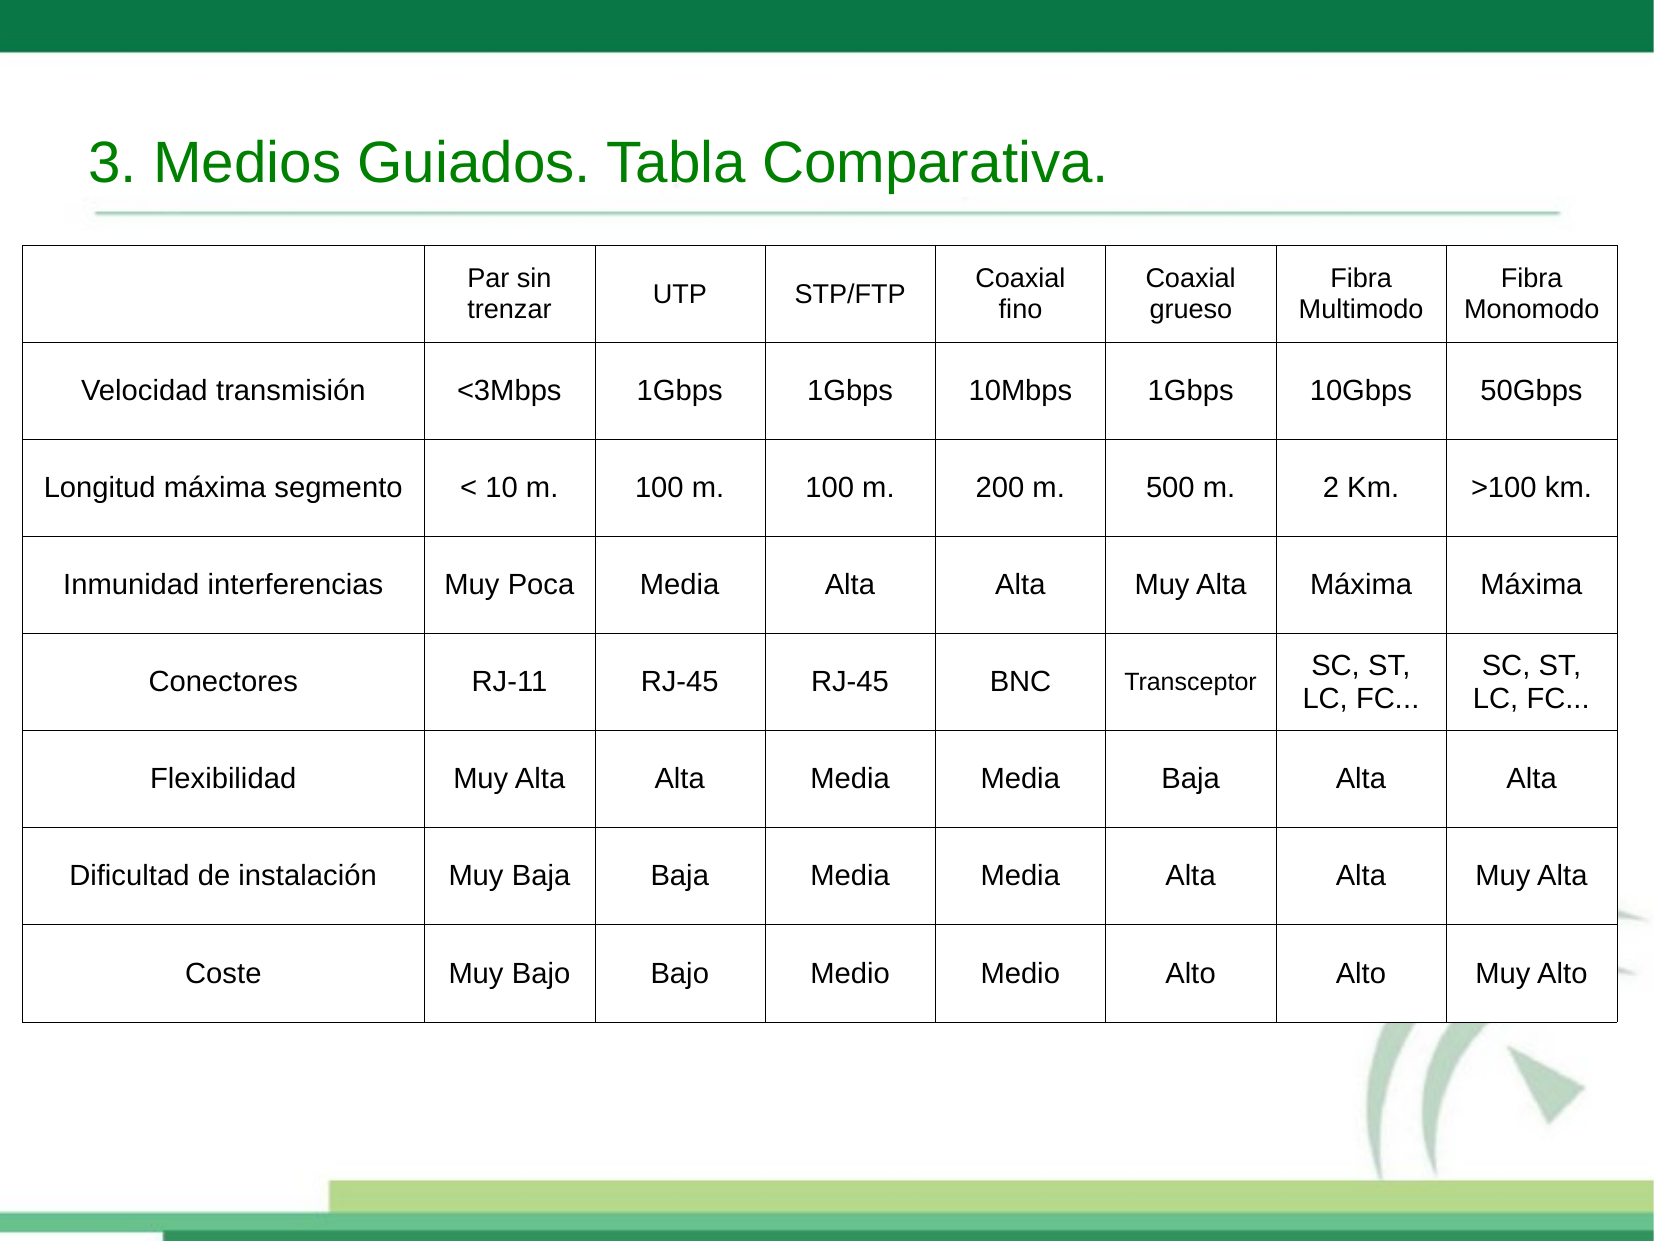

# 3. Medios Guiados. Tabla Comparativa.
| | Par sin trenzar | UTP | STP/FTP | Coaxial fino | Coaxial grueso | Fibra Multimodo | Fibra Monomodo |
| --- | --- | --- | --- | --- | --- | --- | --- |
| Velocidad transmisión | <3Mbps | 1Gbps | 1Gbps | 10Mbps | 1Gbps | 10Gbps | 50Gbps |
| Longitud máxima segmento | < 10 m. | 100 m. | 100 m. | 200 m. | 500 m. | 2 Km. | >100 km. |
| Inmunidad interferencias | Muy Poca | Media | Alta | Alta | Muy Alta | Máxima | Máxima |
| Conectores | RJ-11 | RJ-45 | RJ-45 | BNC | Transceptor | SC, ST, LC, FC... | SC, ST, LC, FC... |
| Flexibilidad | Muy Alta | Alta | Media | Media | Baja | Alta | Alta |
| Dificultad de instalación | Muy Baja | Baja | Media | Media | Alta | Alta | Muy Alta |
| Coste | Muy Bajo | Bajo | Medio | Medio | Alto | Alto | Muy Alto |